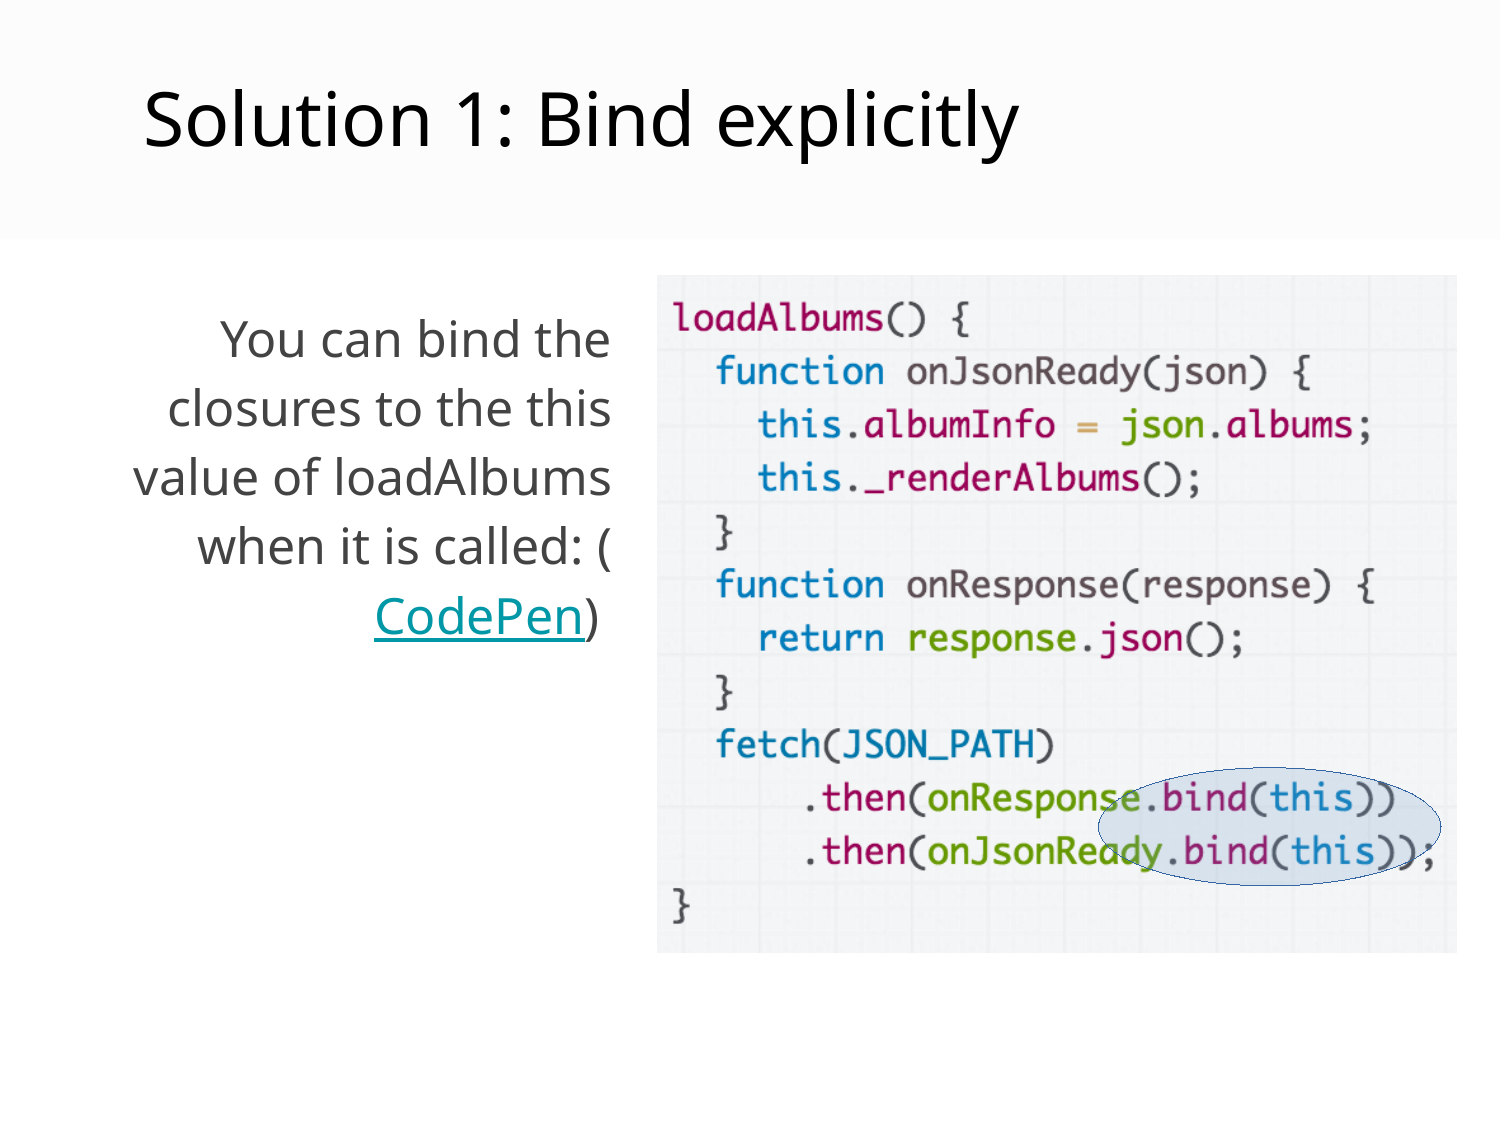

# Solution 1: Bind explicitly
You can bind the closures to the this value of loadAlbums when it is called: (CodePen)